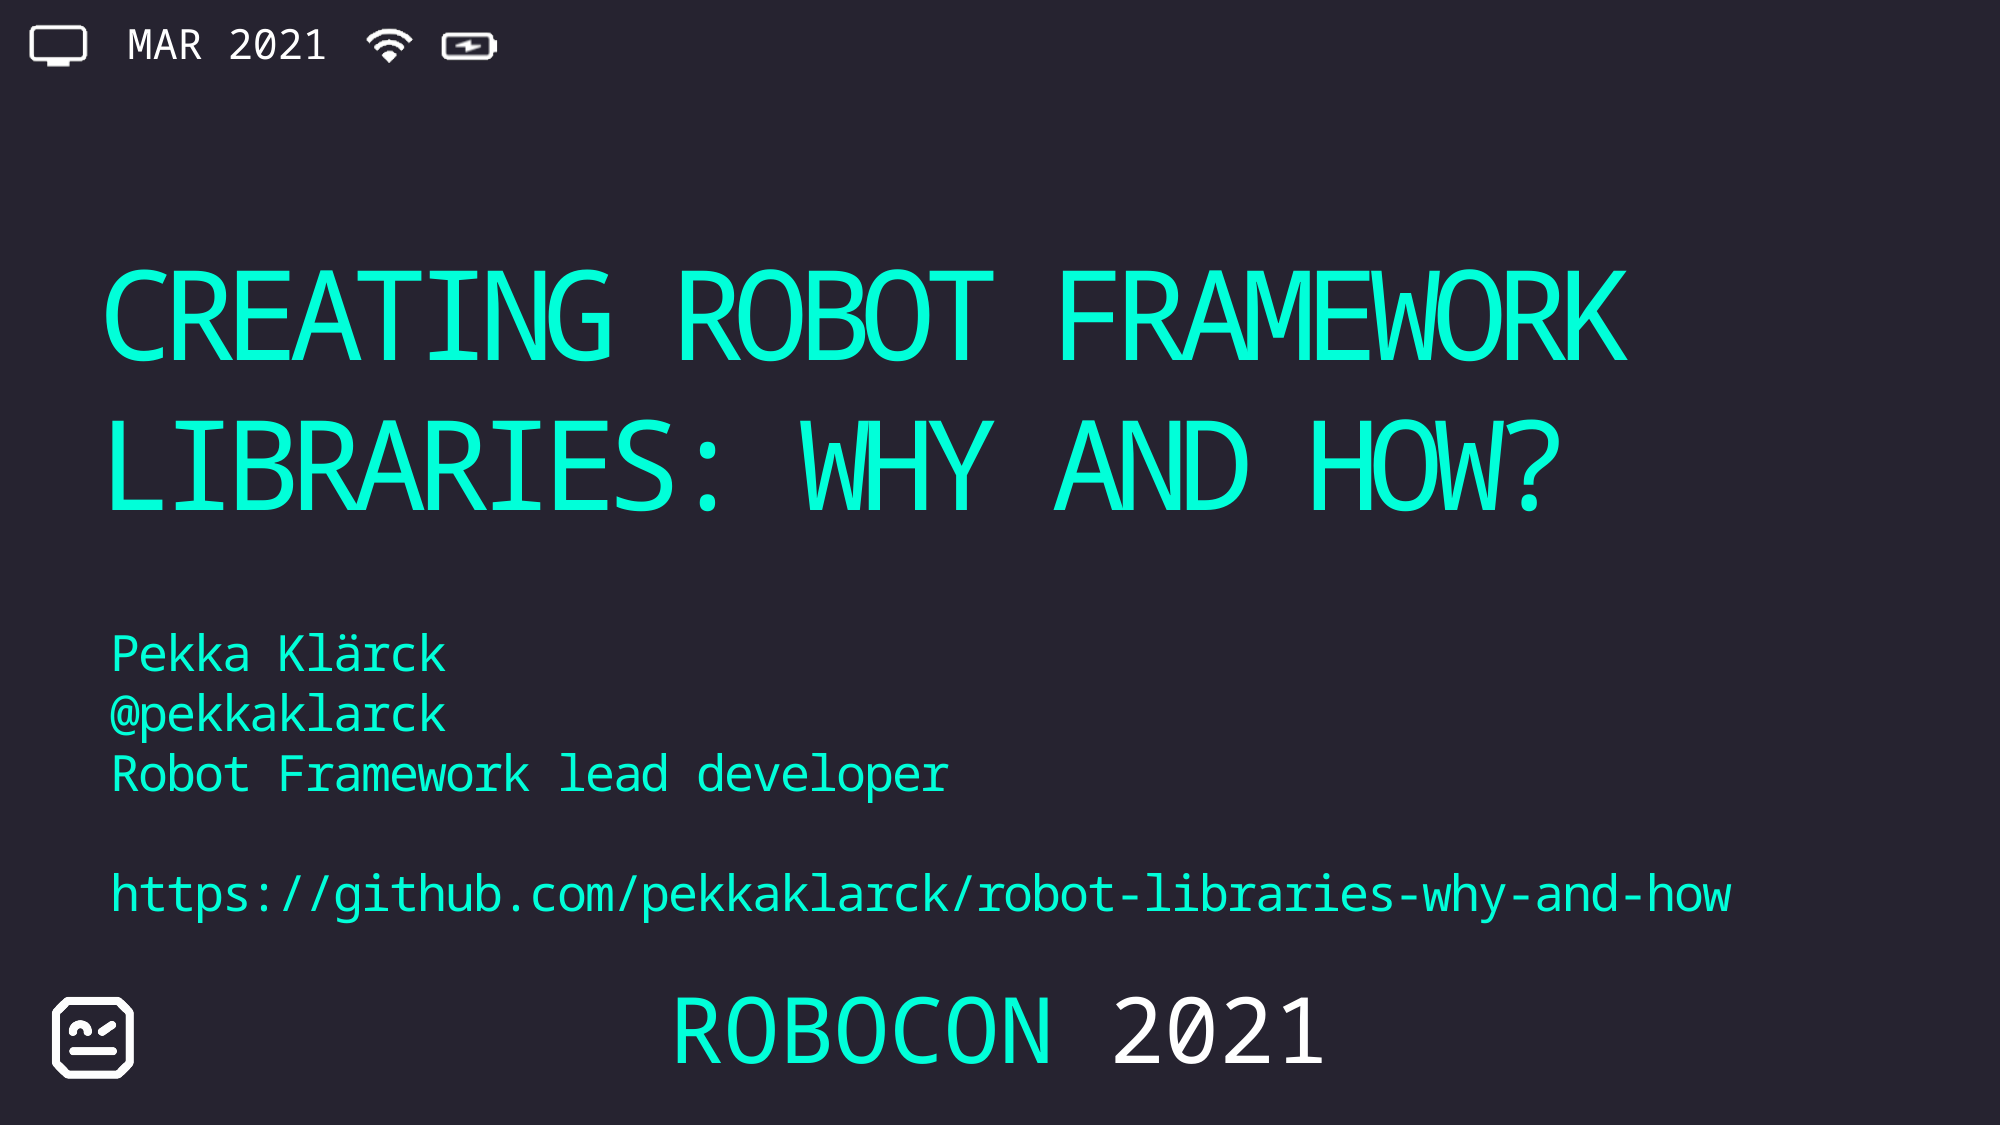

https://robocon.io
# Creating robot Framework libraries: why and how?
Pekka Klärck
@pekkaklarck
Robot Framework lead developer
https://github.com/pekkaklarck/robot-libraries-why-and-how